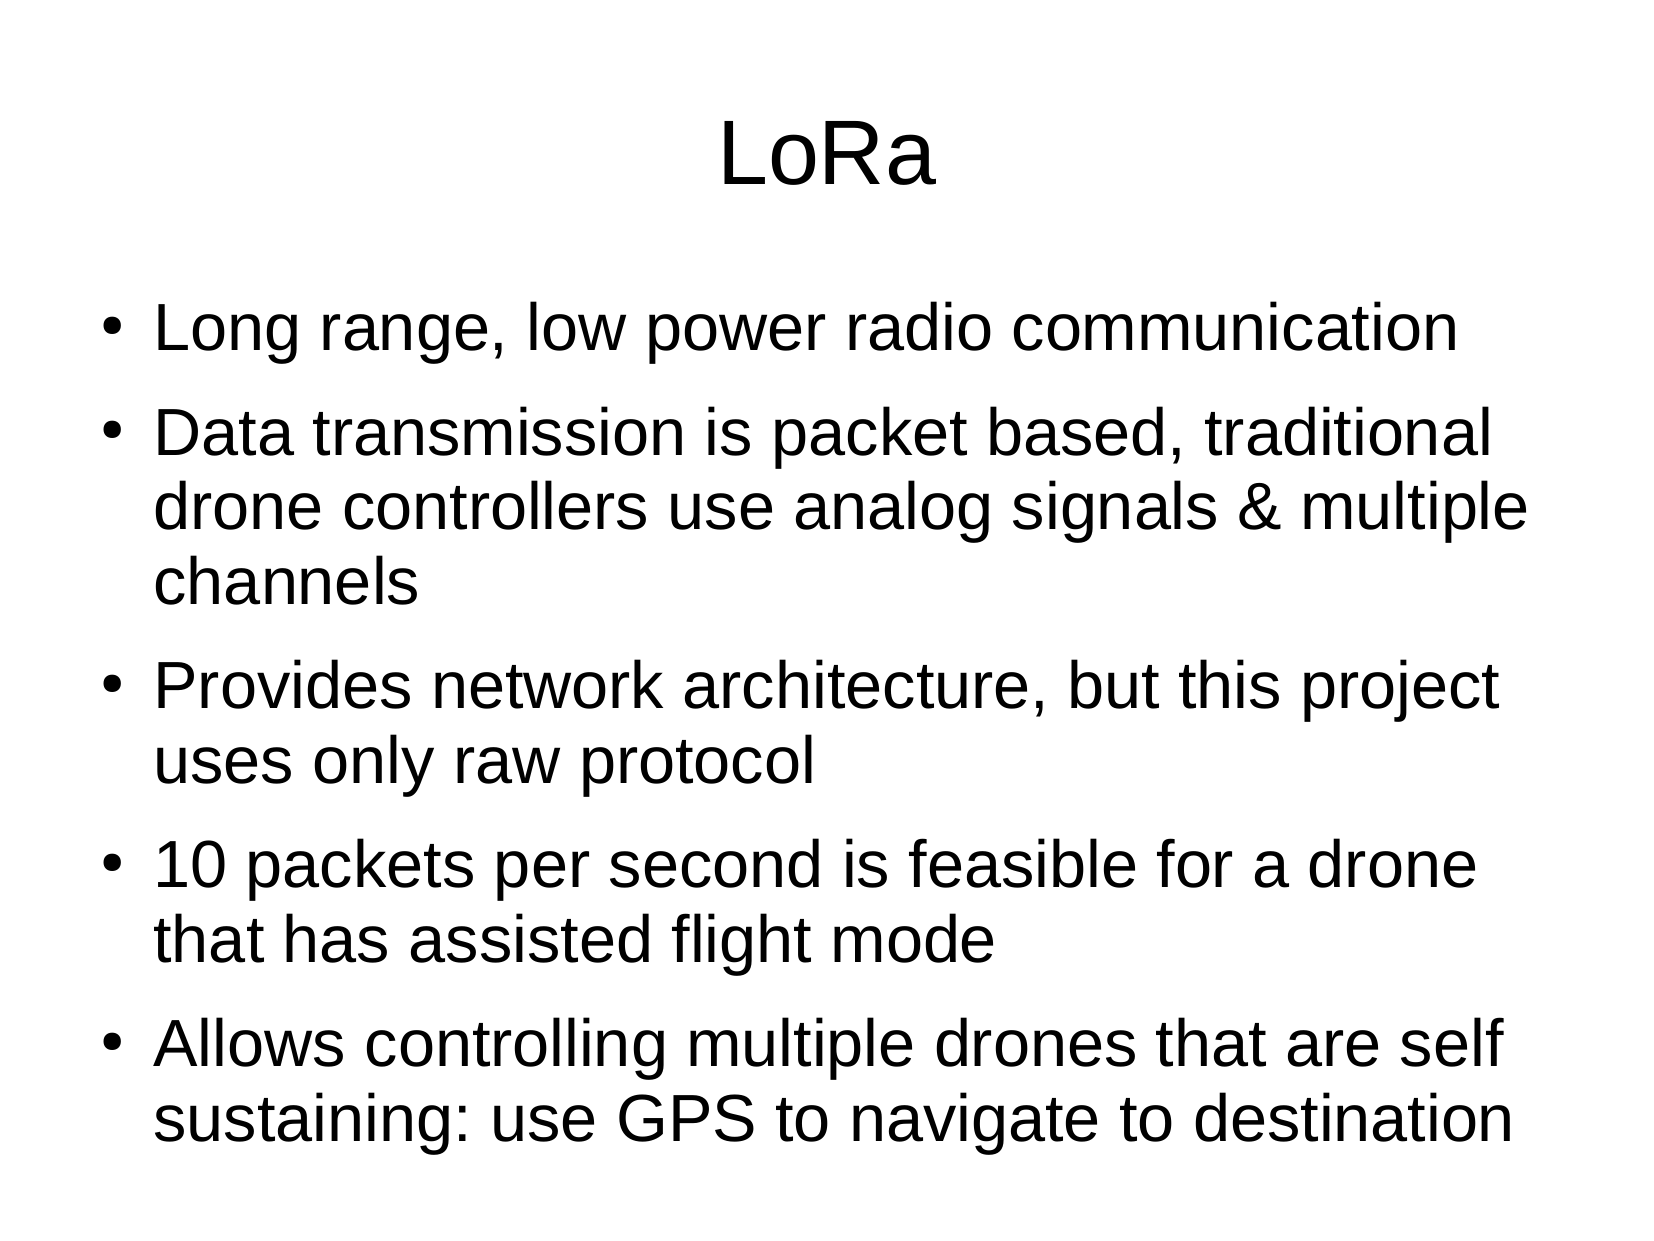

# LoRa
Long range, low power radio communication
Data transmission is packet based, traditional drone controllers use analog signals & multiple channels
Provides network architecture, but this project uses only raw protocol
10 packets per second is feasible for a drone that has assisted flight mode
Allows controlling multiple drones that are self sustaining: use GPS to navigate to destination